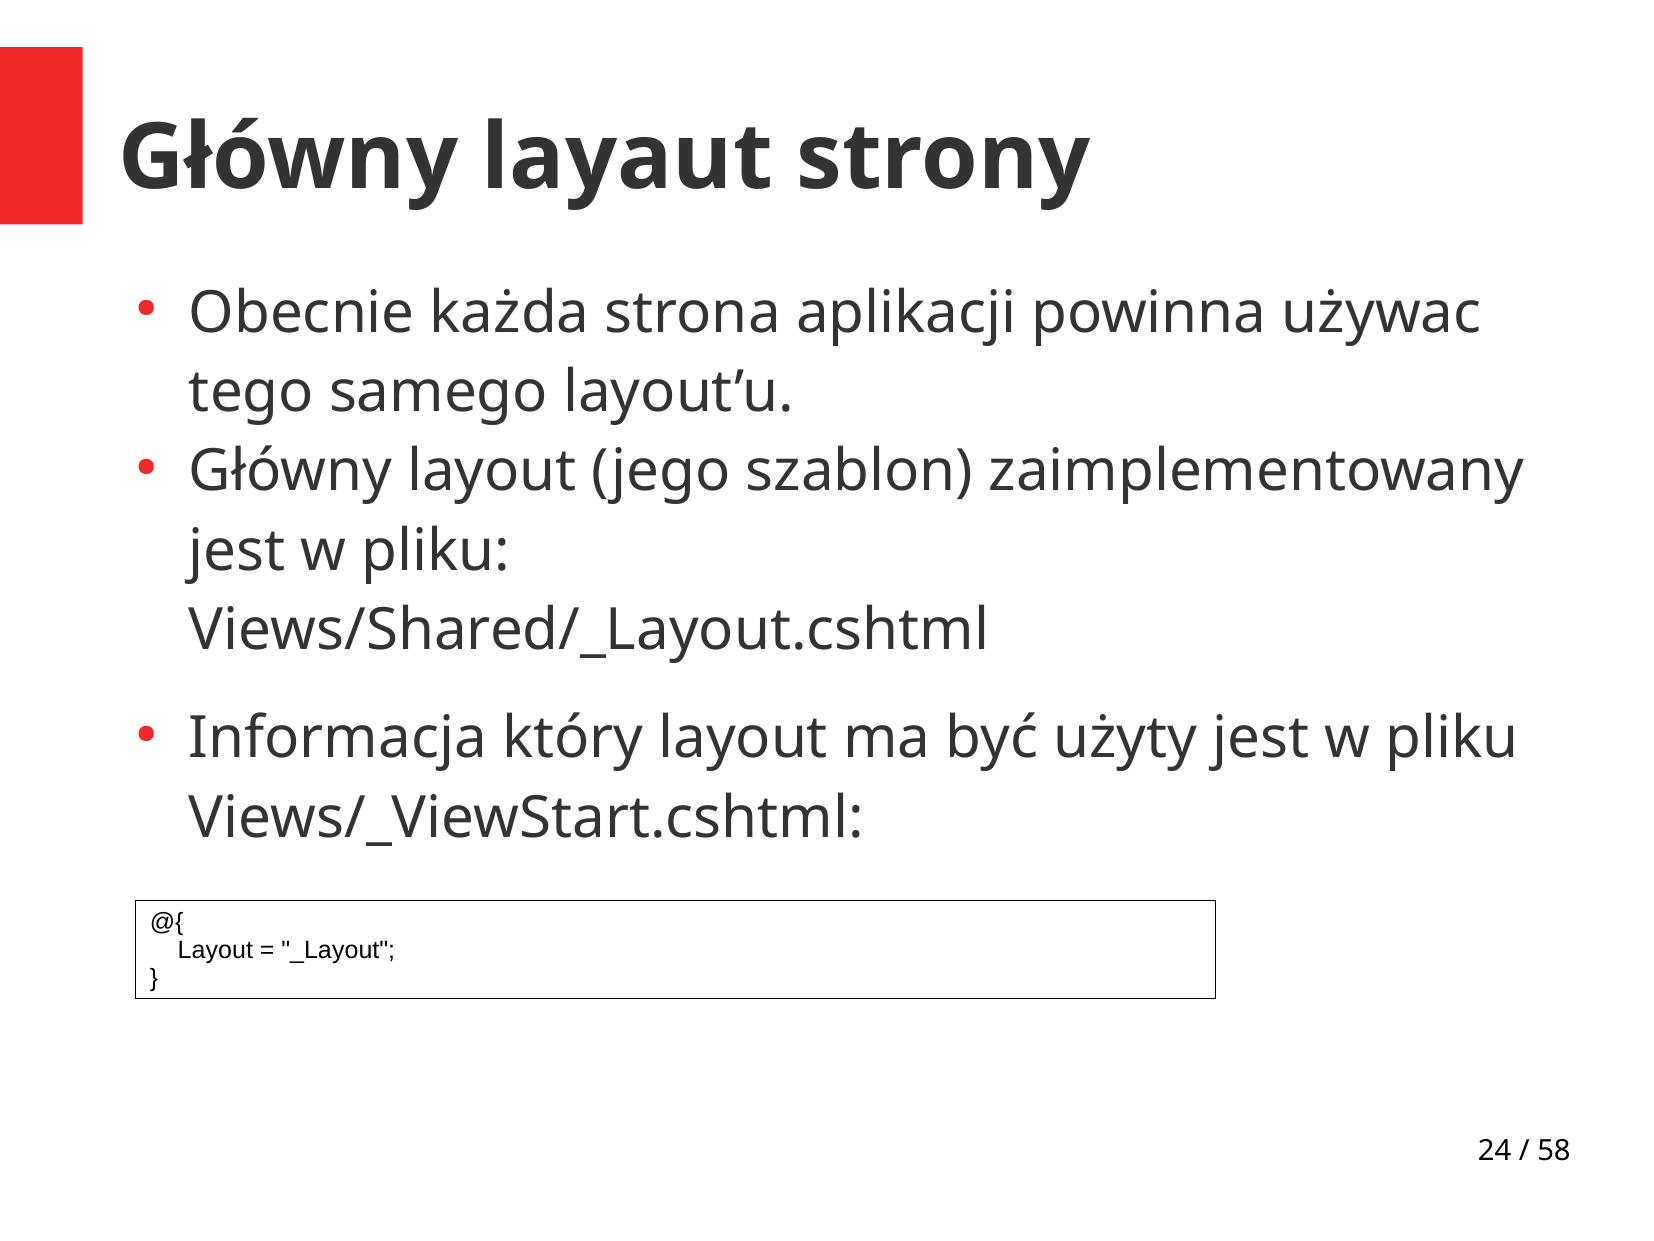

# Główny layaut strony
Obecnie każda strona aplikacji powinna używac tego samego layout’u.
Główny layout (jego szablon) zaimplementowany jest w pliku:
Views/Shared/_Layout.cshtml
Informacja który layout ma być użyty jest w pliku Views/_ViewStart.cshtml:
@{
 Layout = "_Layout";
}
24